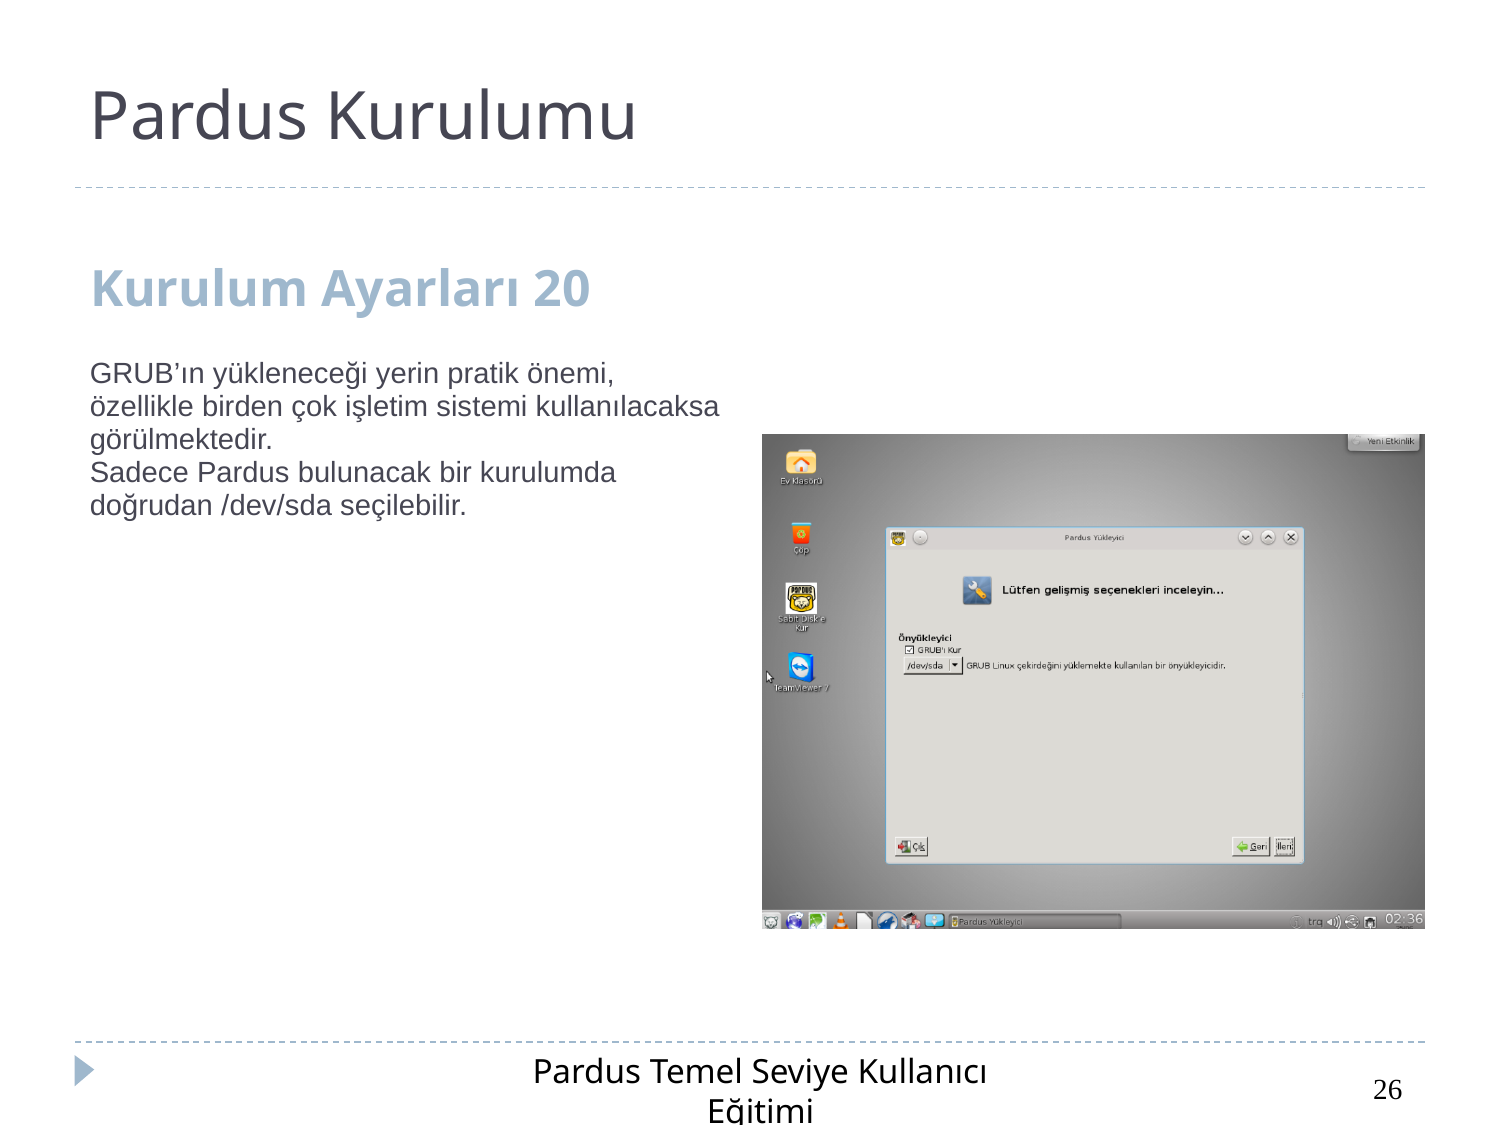

# Pardus Kurulumu
Kurulum Ayarları 20
GRUB’ın yükleneceği yerin pratik önemi, özellikle birden çok işletim sistemi kullanılacaksa görülmektedir.
Sadece Pardus bulunacak bir kurulumda doğrudan /dev/sda seçilebilir.